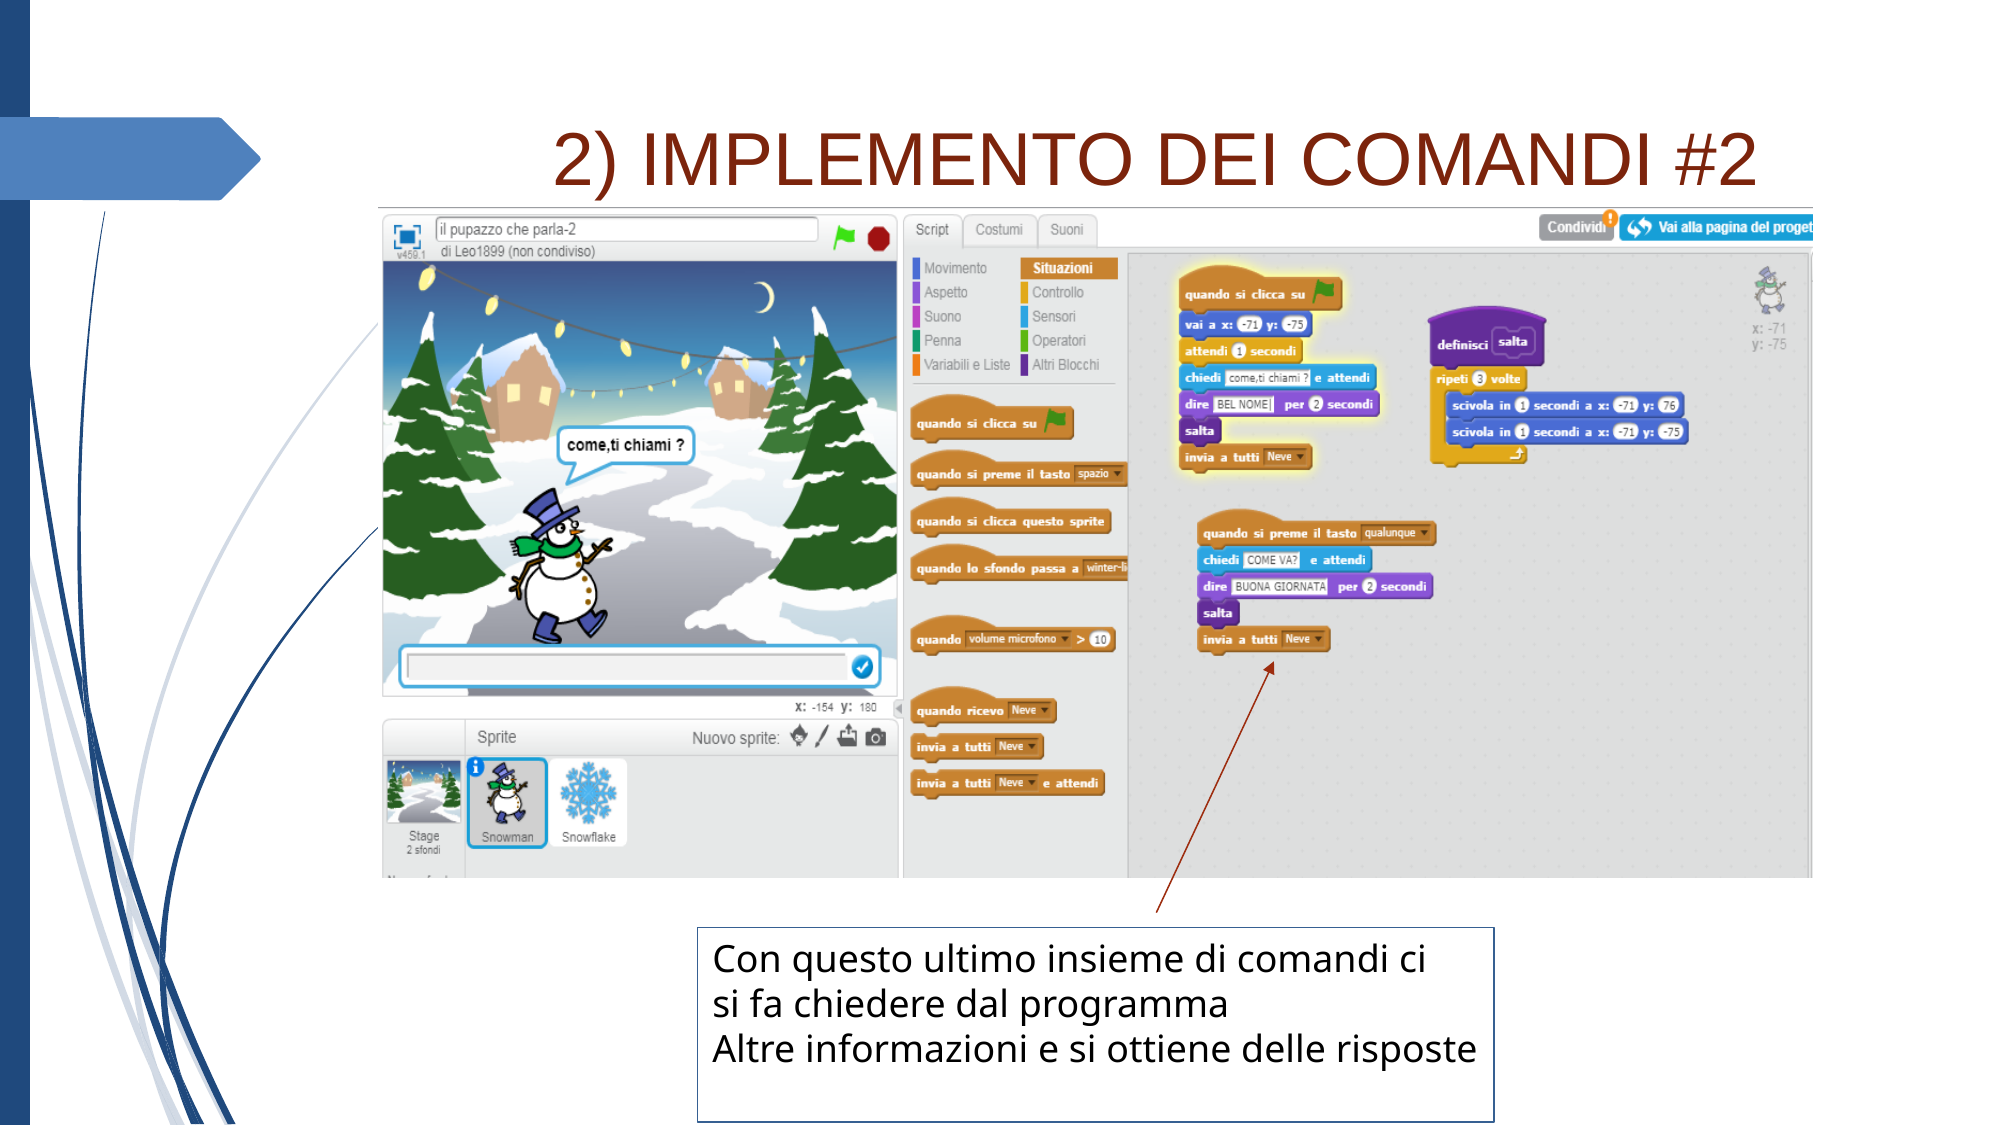

2) IMPLEMENTO DEI COMANDI #2
Con questo ultimo insieme di comandi ci
si fa chiedere dal programma
Altre informazioni e si ottiene delle risposte